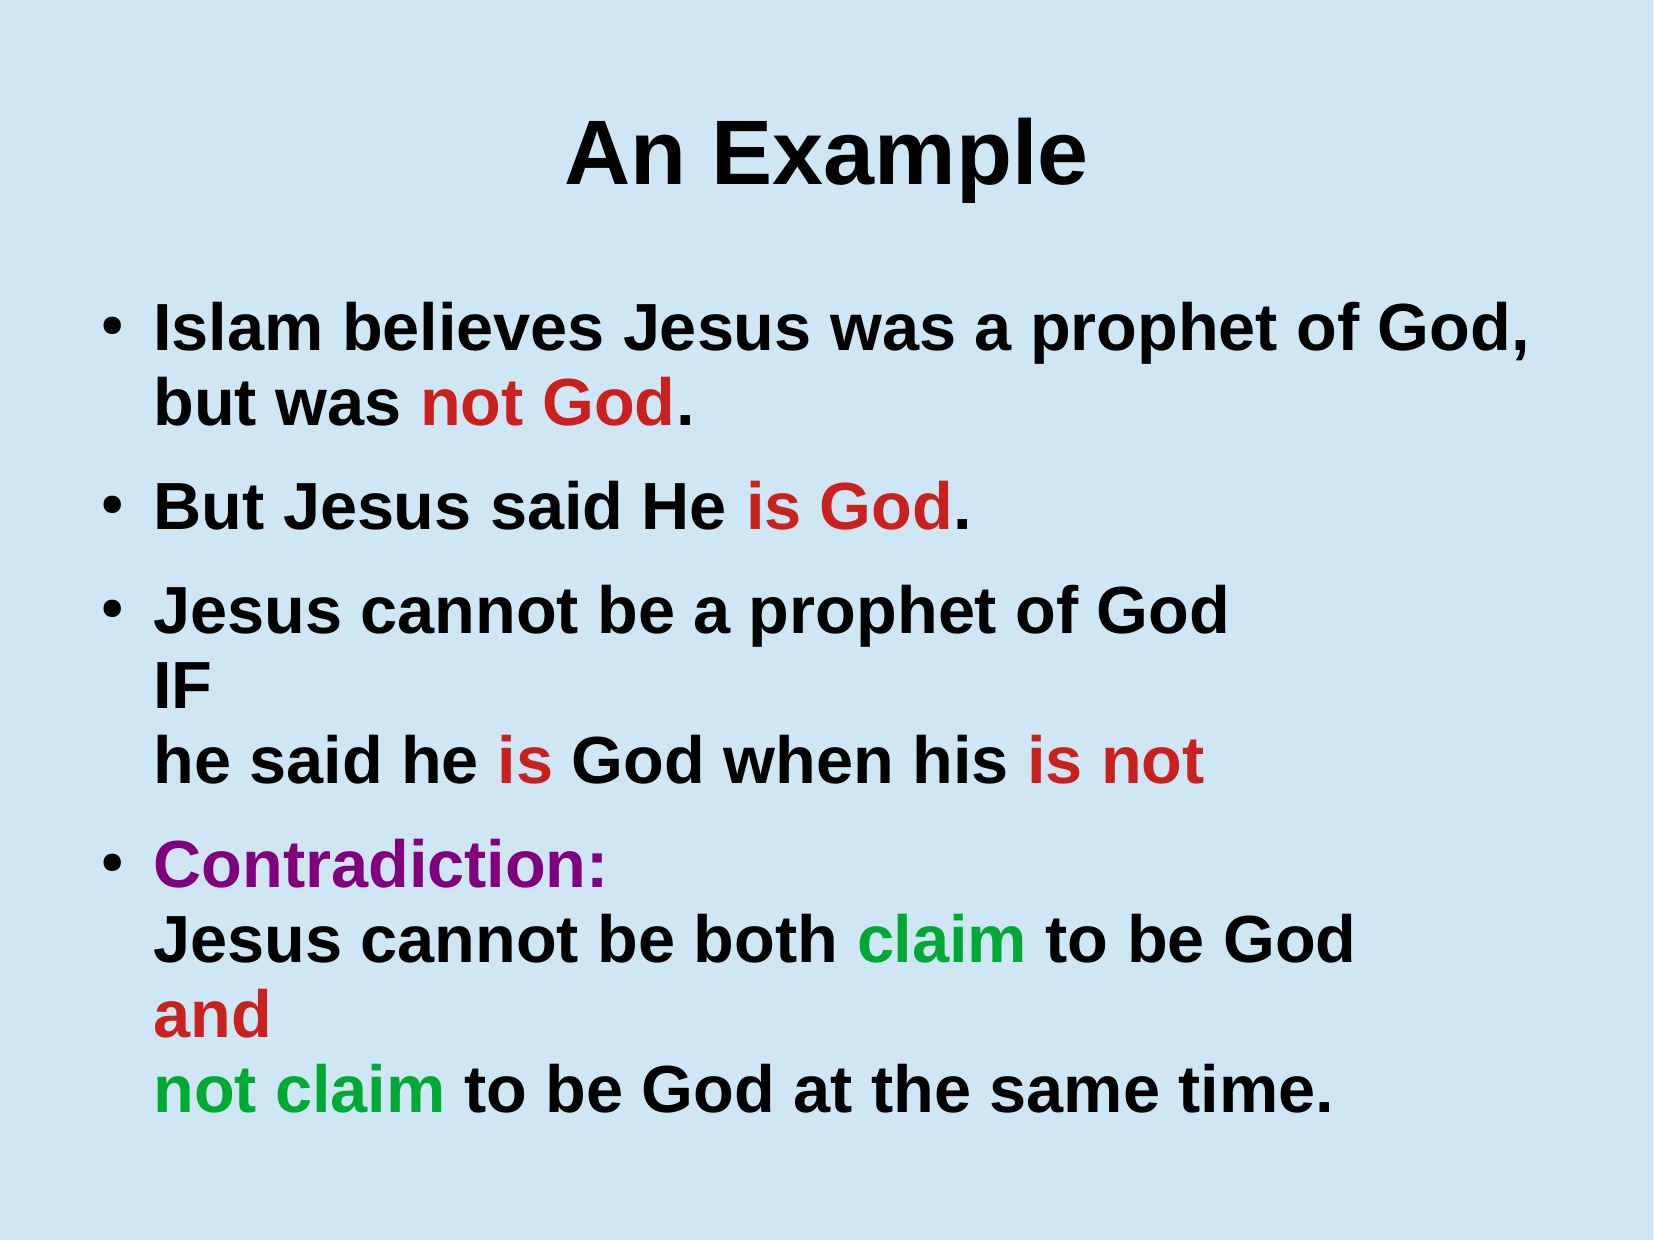

# An Example
Islam believes Jesus was a prophet of God,
but was not God.
But Jesus said He is God.
Jesus cannot be a prophet of God
IF
he said he is God when his is not
Contradiction:
Jesus cannot be both claim to be God
and
not claim to be God at the same time.